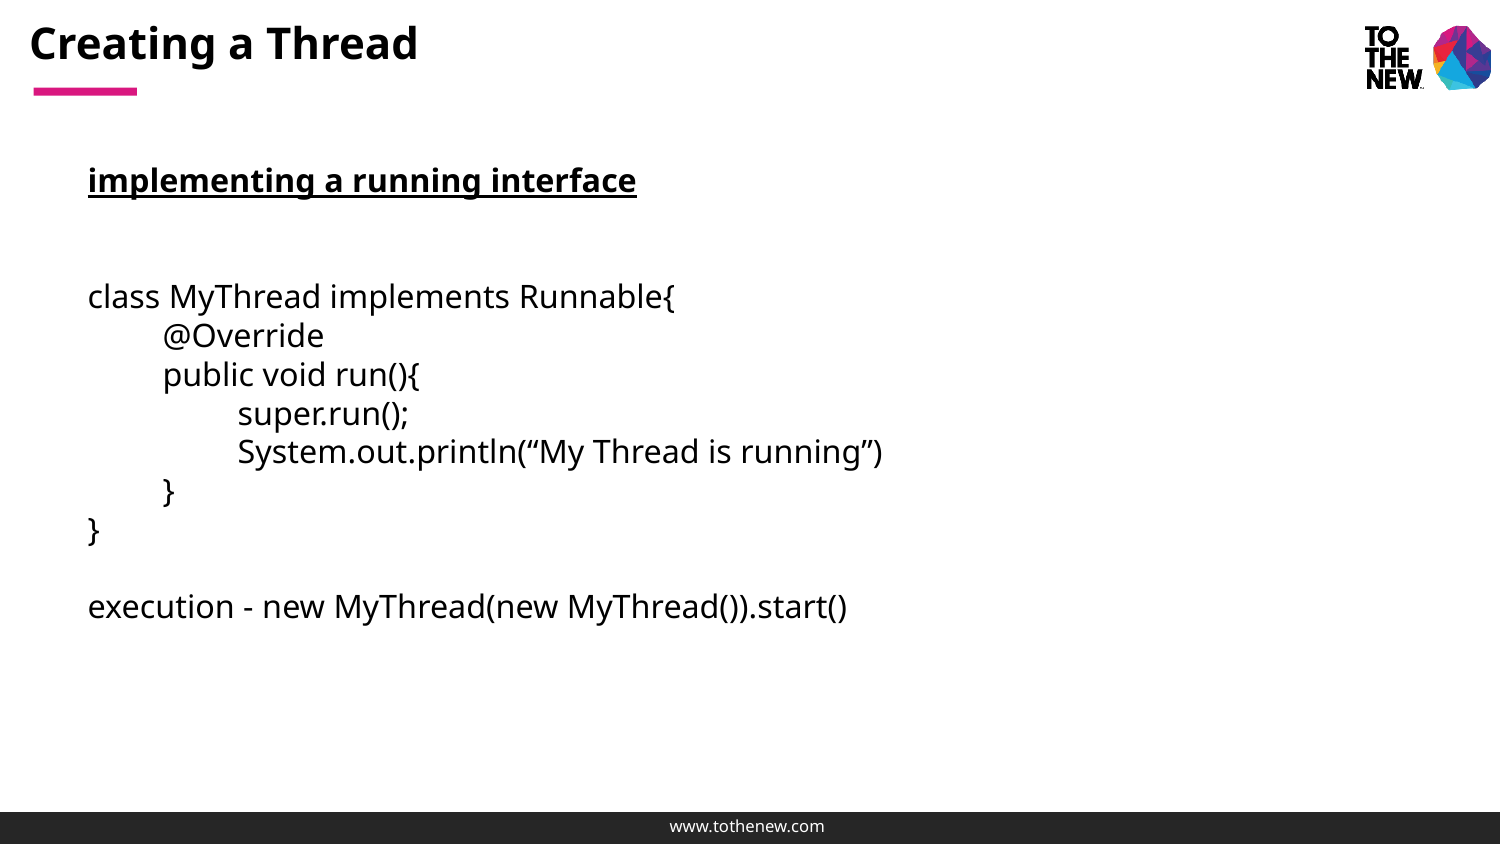

# Creating a Thread
implementing a running interface
class MyThread implements Runnable{
@Override
public void run(){
	super.run();
	System.out.println(“My Thread is running”)
}
}
execution - new MyThread(new MyThread()).start()